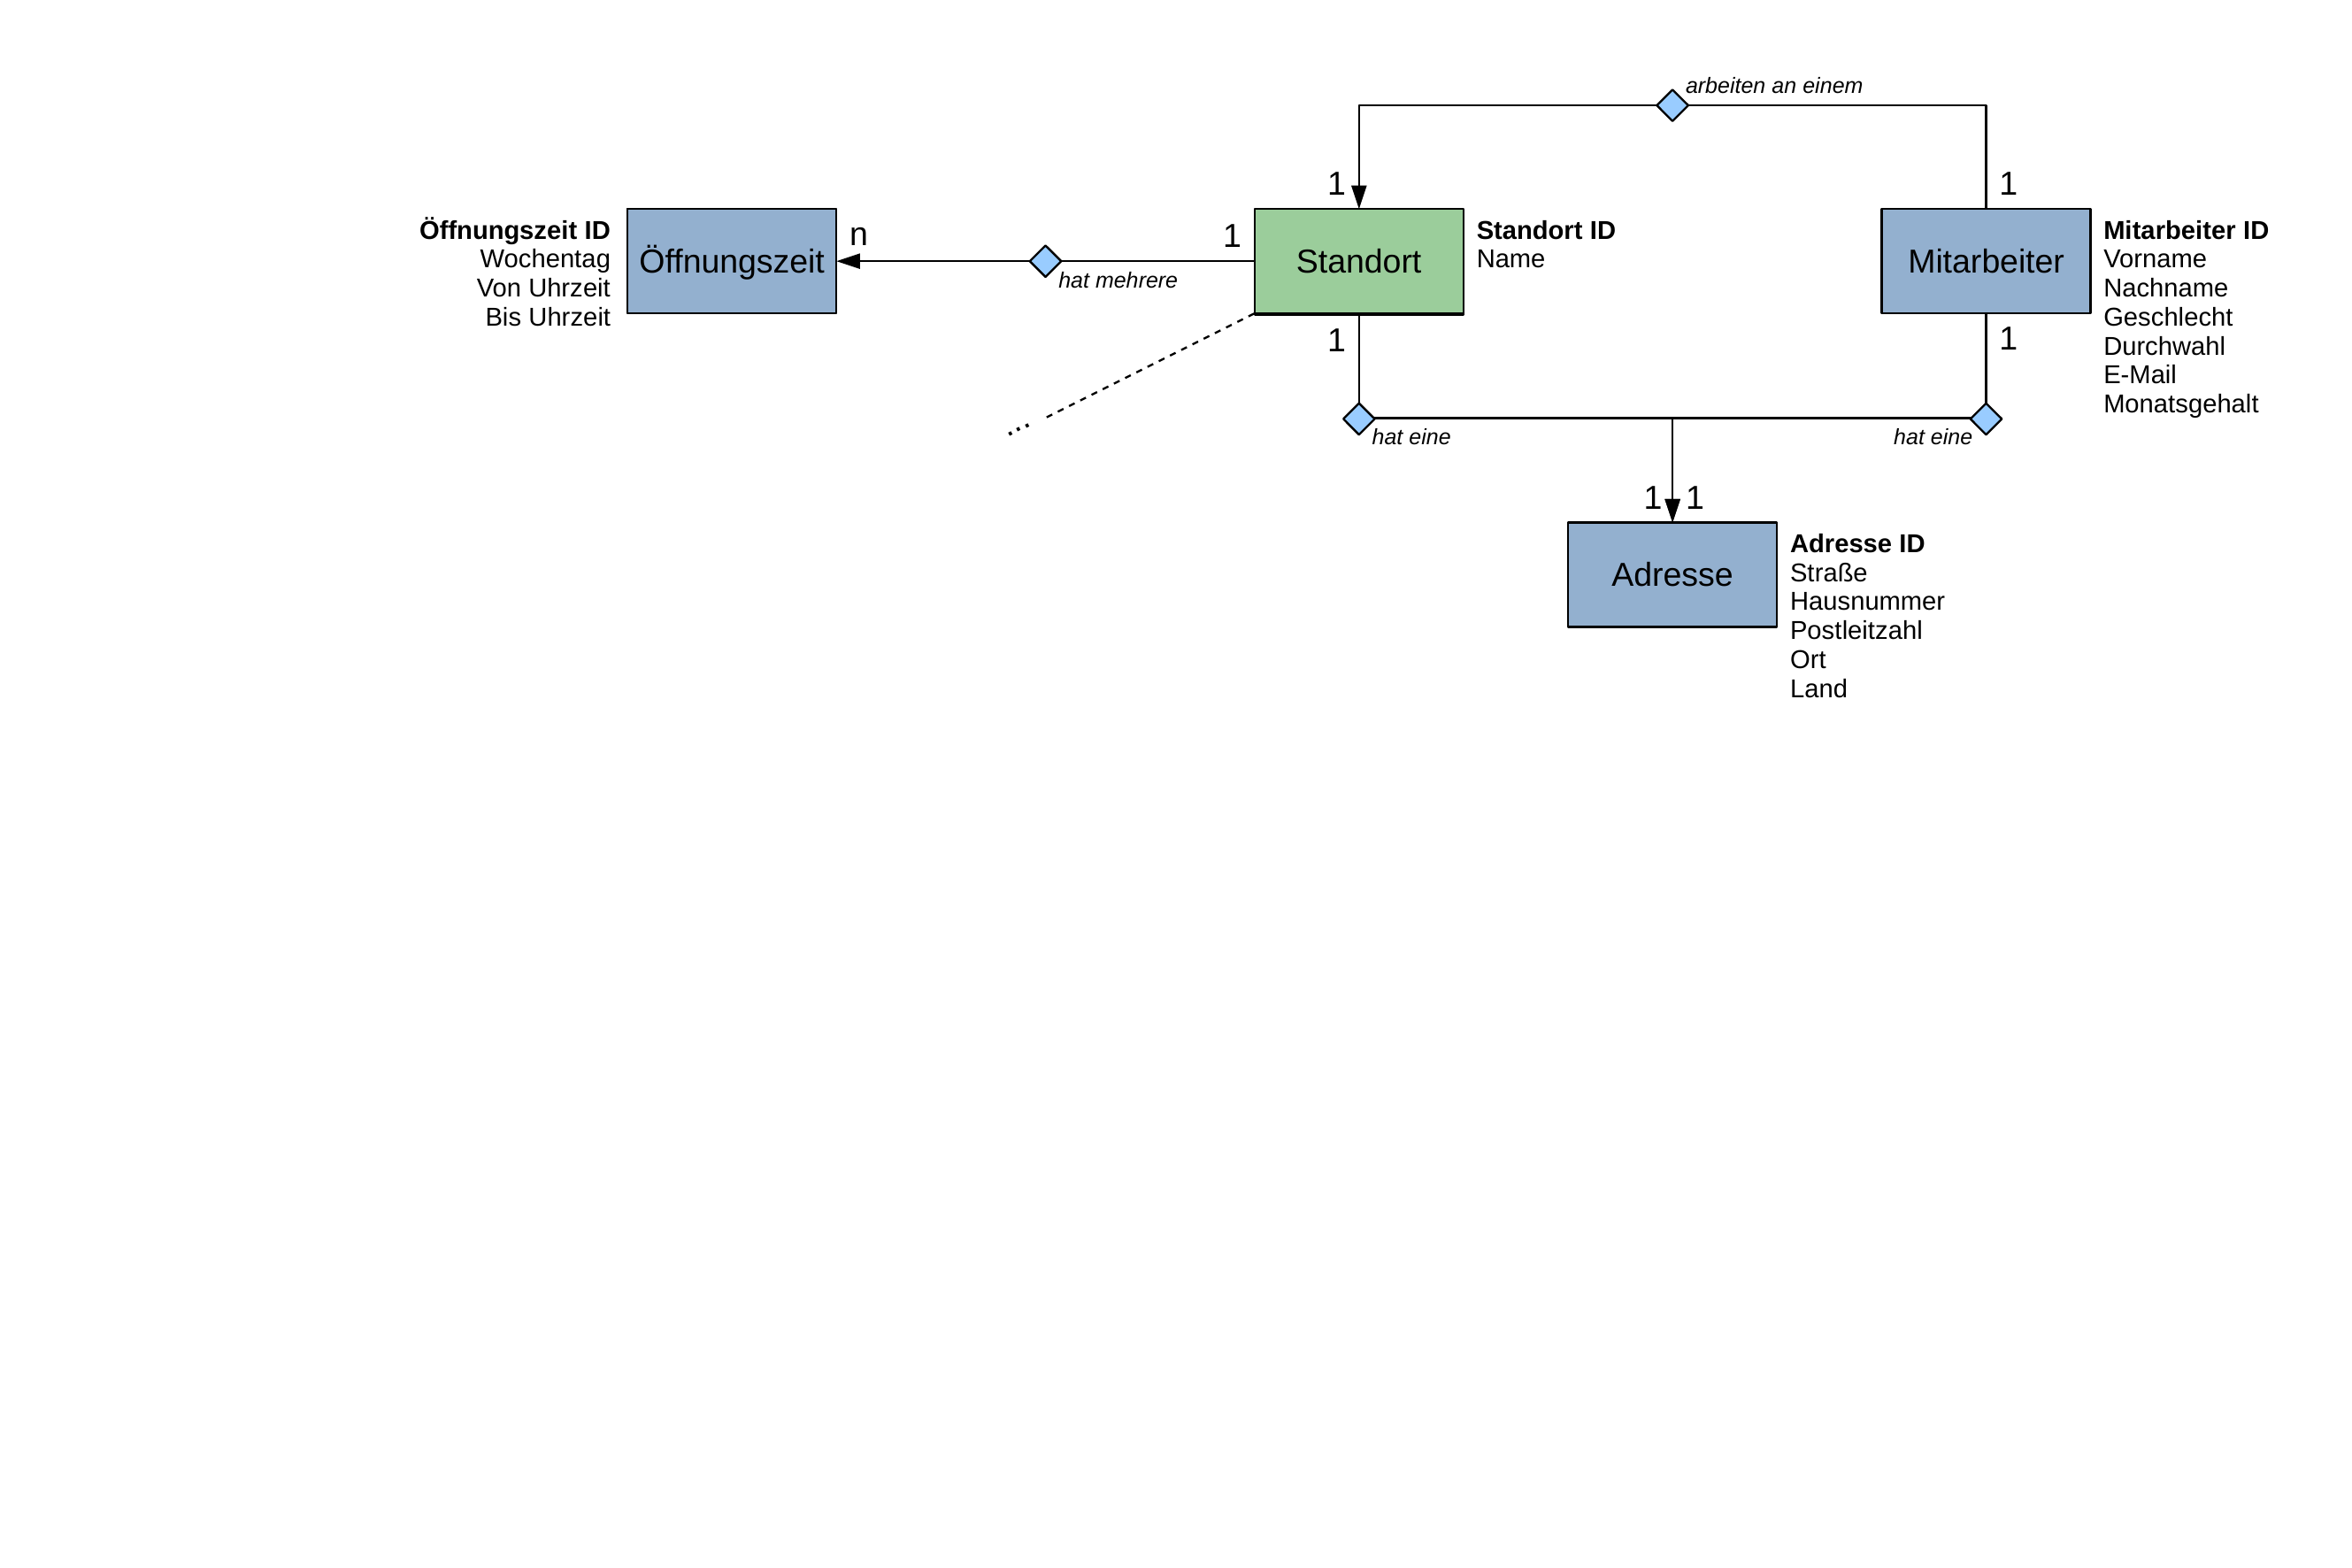

arbeiten an einem
1
1
Öffnungszeit ID
Wochentag
Von Uhrzeit
Bis Uhrzeit
Standort
Öffnungszeit
n
Standort
Standort ID
Name
Mitarbeiter
Mitarbeiter ID
Vorname
Nachname
Geschlecht
Durchwahl
E-Mail
Monatsgehalt
Standort
1
hat mehrere
1
1
...
hat eine
hat eine
1
1
Adresse
Adresse ID
Straße
Hausnummer
Postleitzahl
Ort
Land